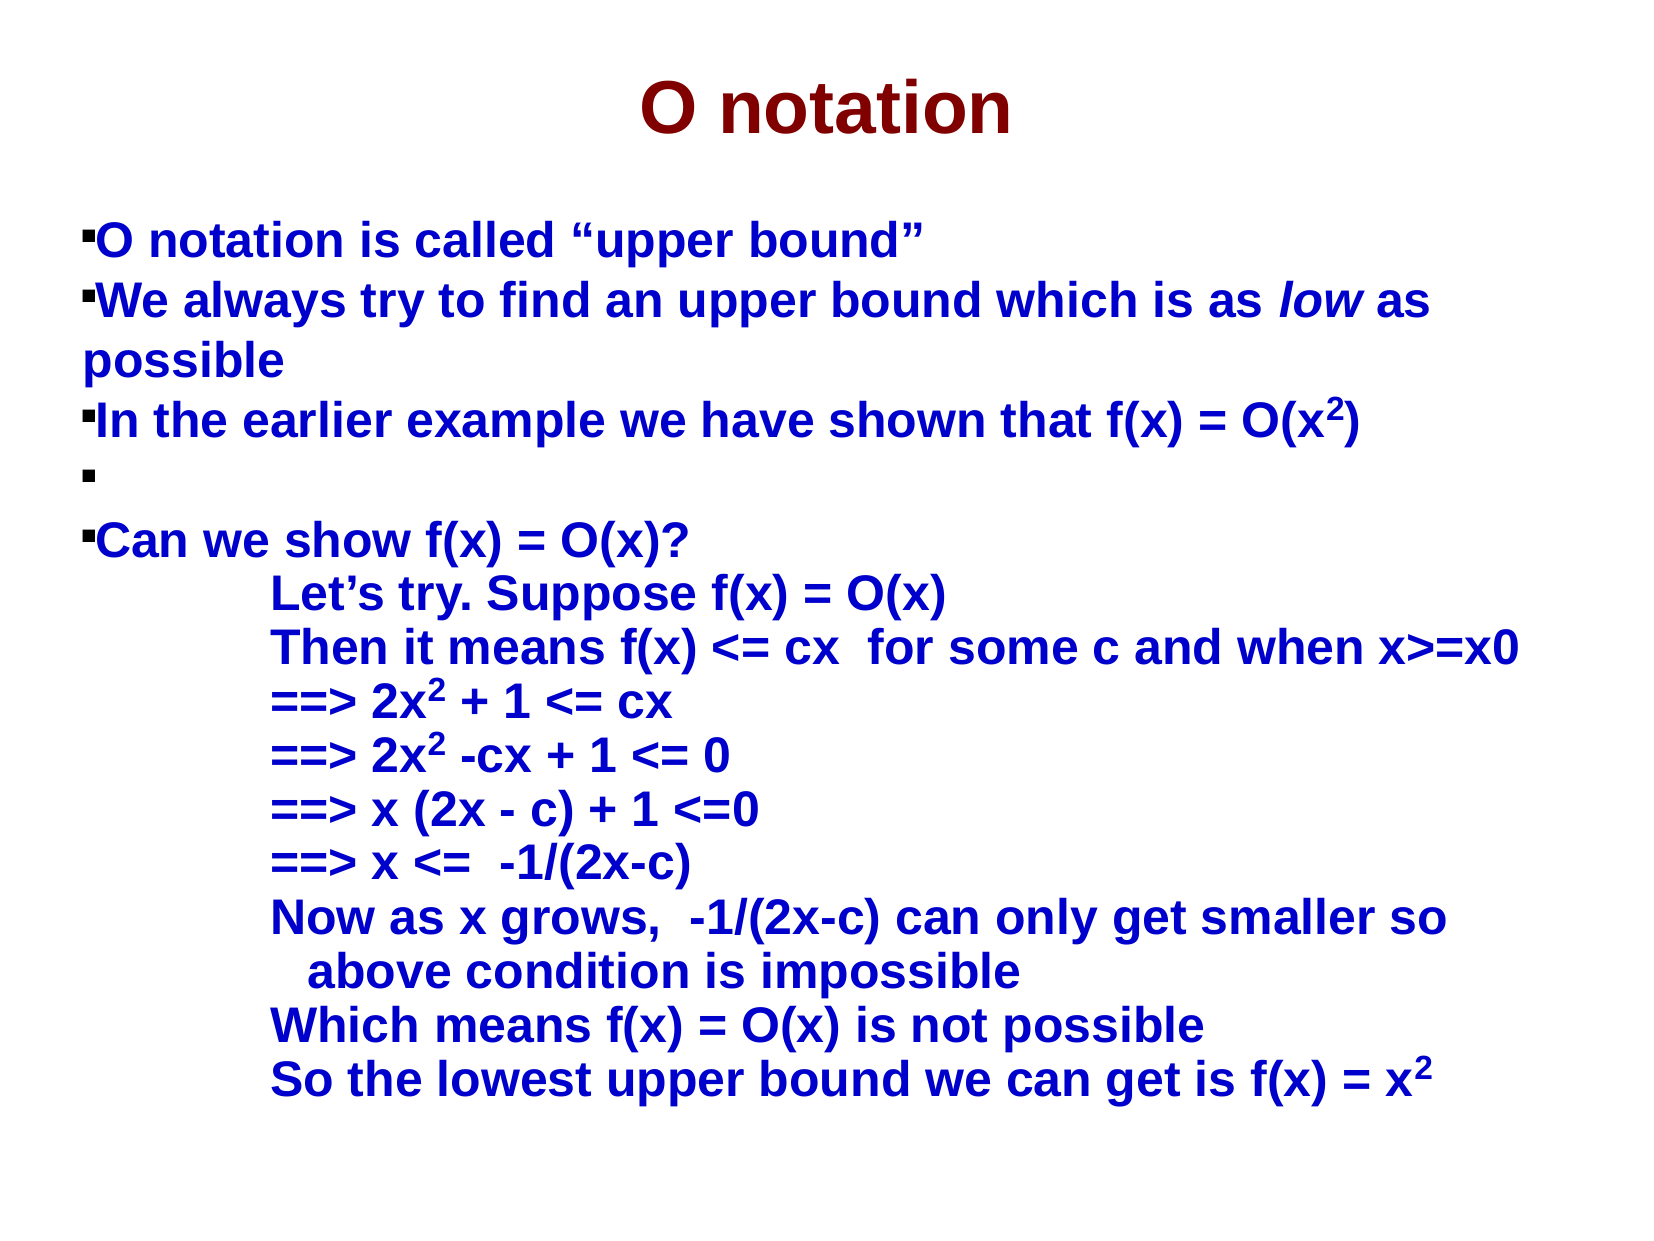

# O notation
O notation is called “upper bound”
We always try to find an upper bound which is as low as possible
In the earlier example we have shown that f(x) = O(x2)
Can we show f(x) = O(x)?
Let’s try. Suppose f(x) = O(x)
Then it means f(x) <= cx for some c and when x>=x0
==> 2x2 + 1 <= cx
==> 2x2 -cx + 1 <= 0
==> x (2x - c) + 1 <=0
==> x <= -1/(2x-c)
Now as x grows, -1/(2x-c) can only get smaller so above condition is impossible
Which means f(x) = O(x) is not possible
So the lowest upper bound we can get is f(x) = x2